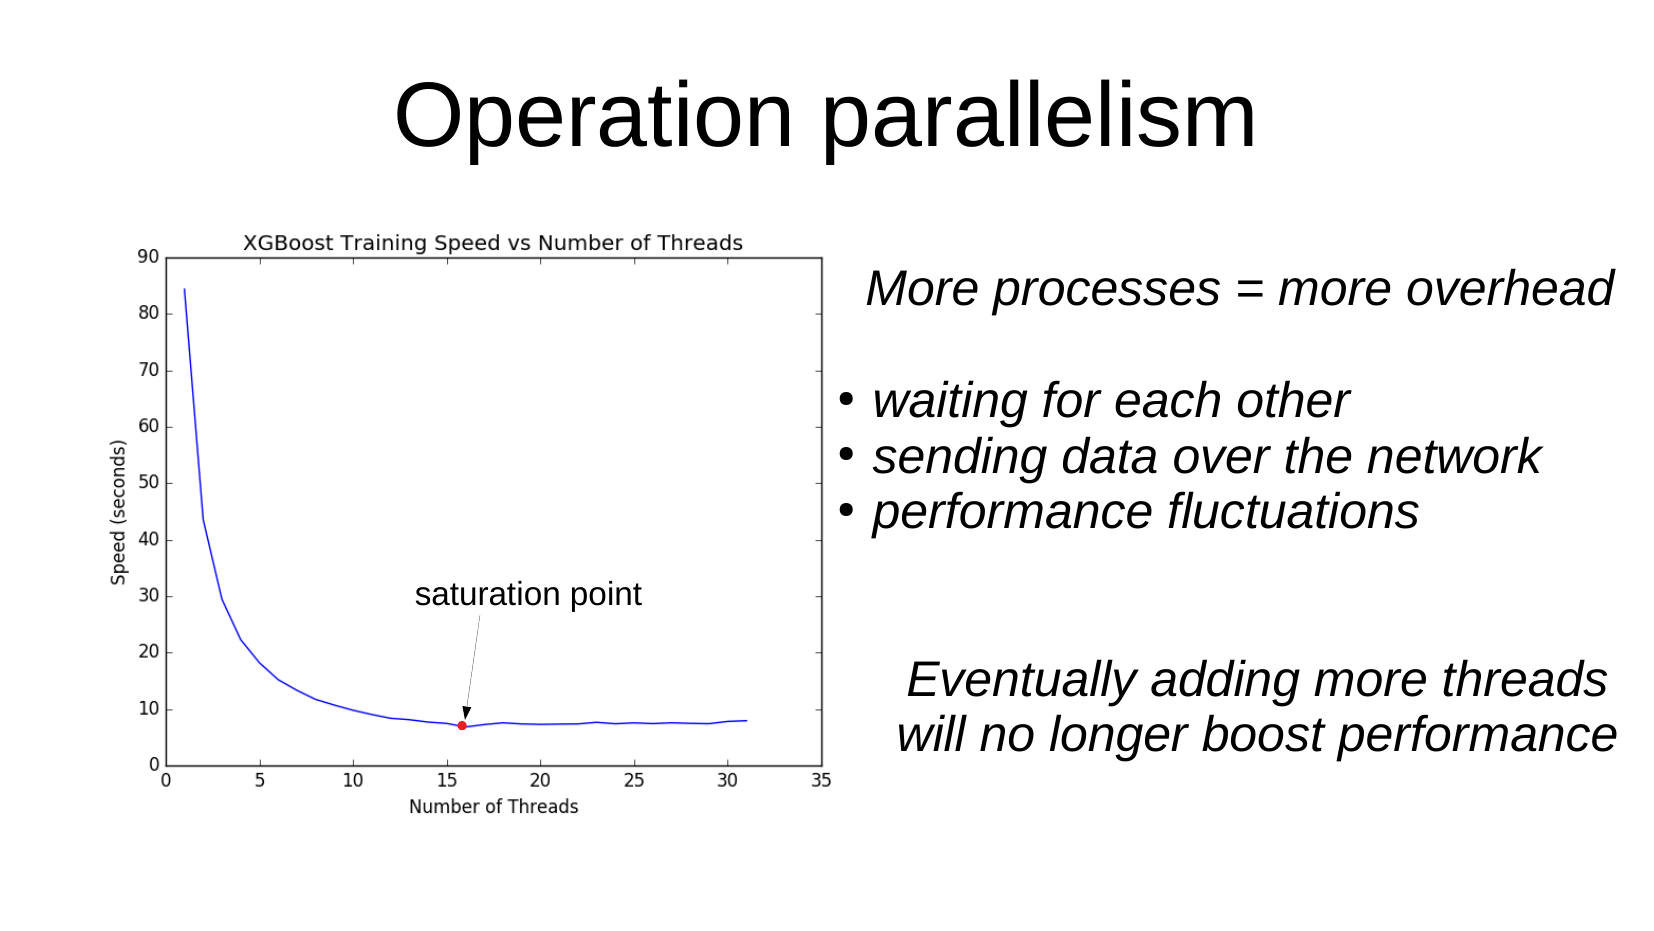

# Operation parallelism
More processes = more overhead
waiting for each other
sending data over the network
performance fluctuations
Eventually adding more threads
will no longer boost performance
saturation point